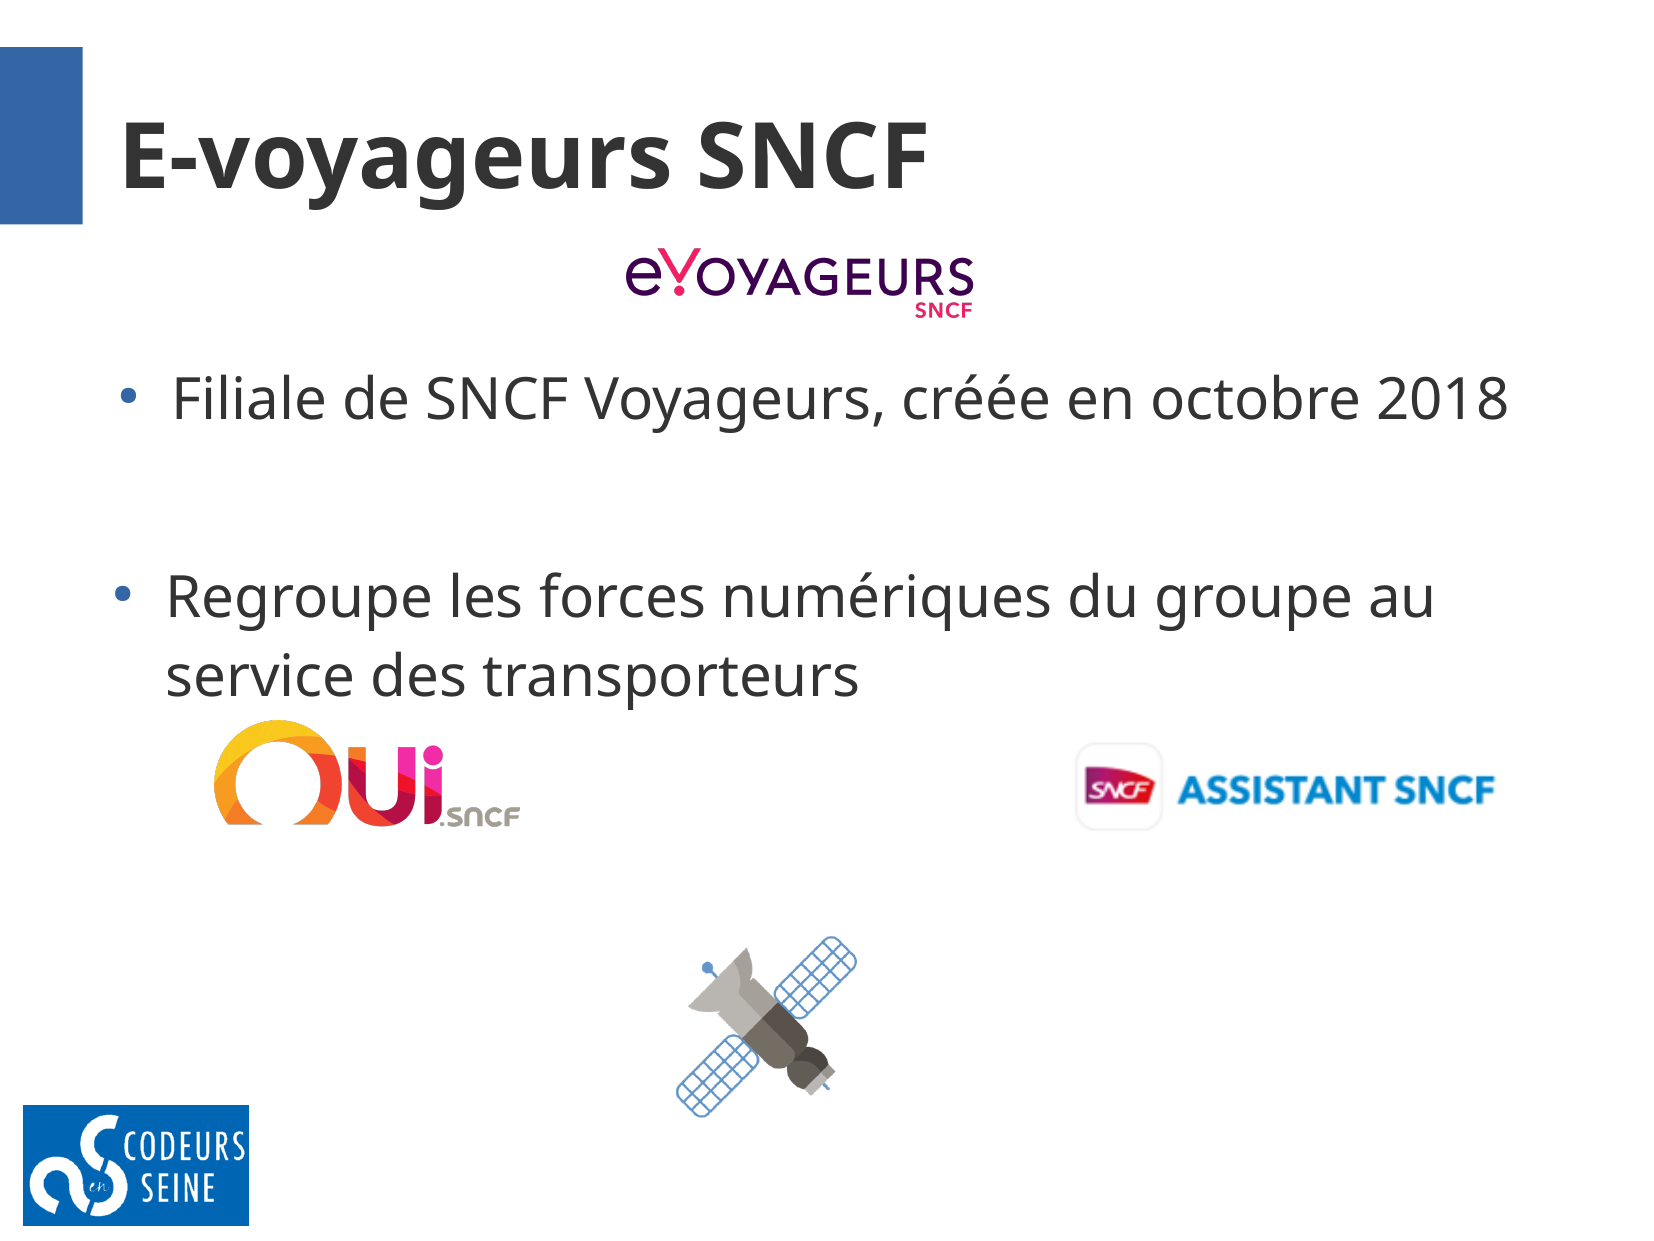

# E-voyageurs SNCF
Filiale de SNCF Voyageurs, créée en octobre 2018
Regroupe les forces numériques du groupe au service des transporteurs